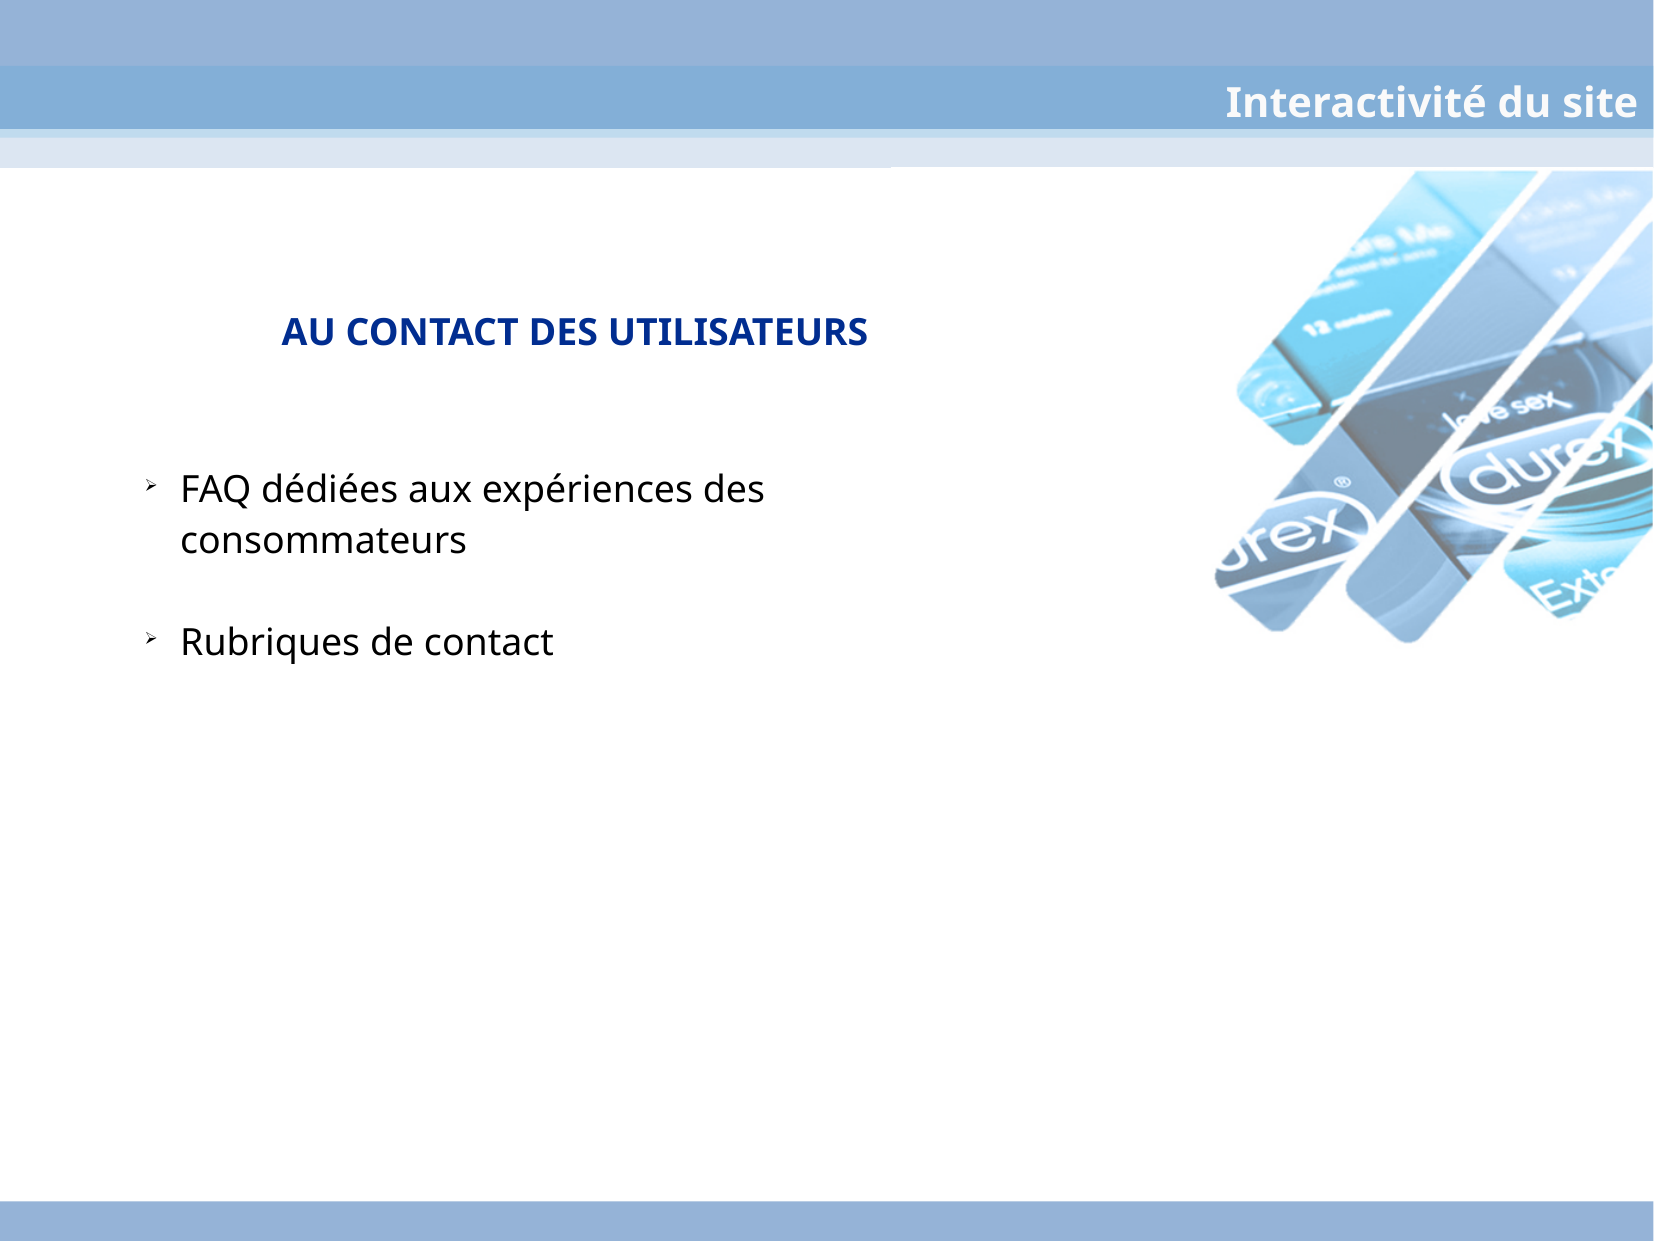

Interactivité du site
AU CONTACT DES UTILISATEURS
FAQ dédiées aux expériences des consommateurs
Rubriques de contact